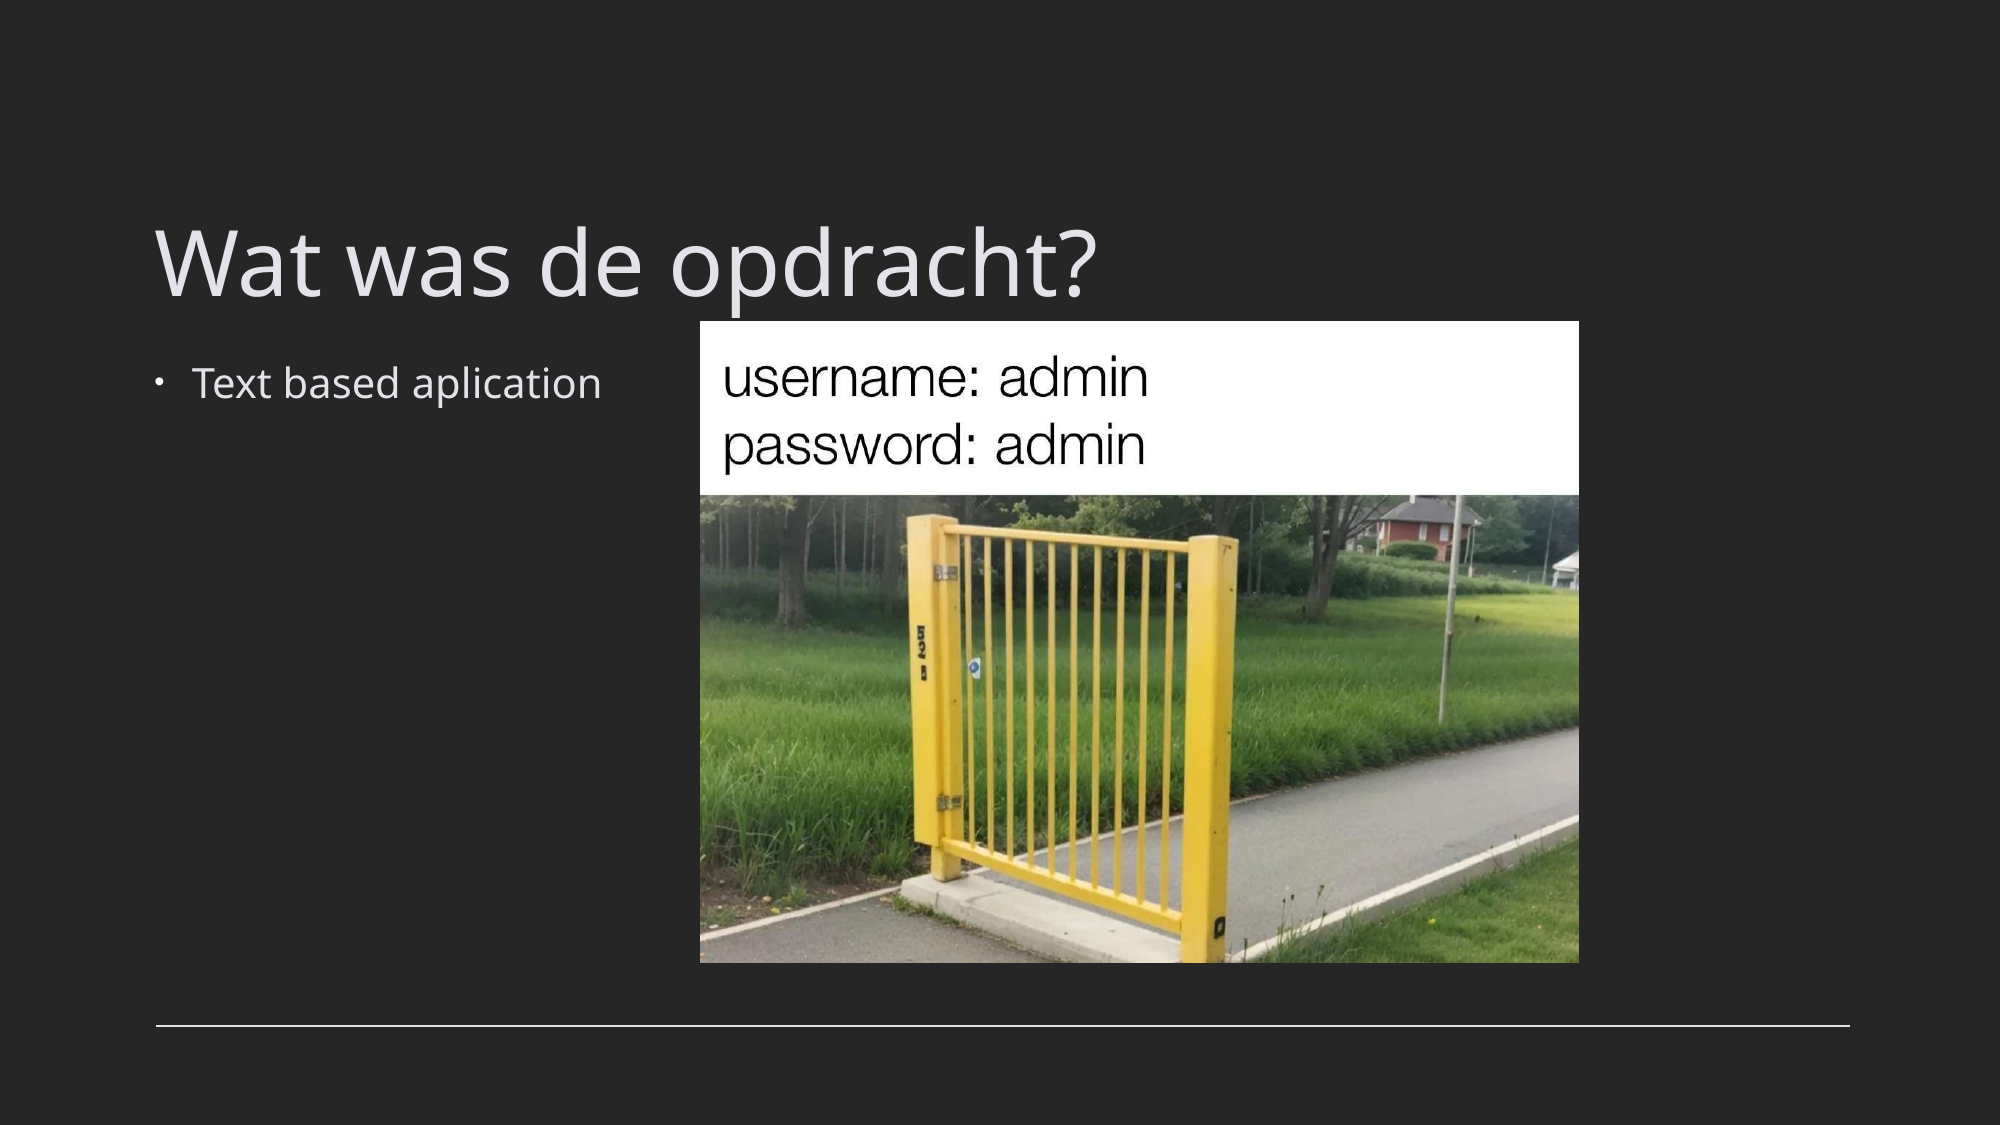

# Wat was de opdracht?
Text based aplication